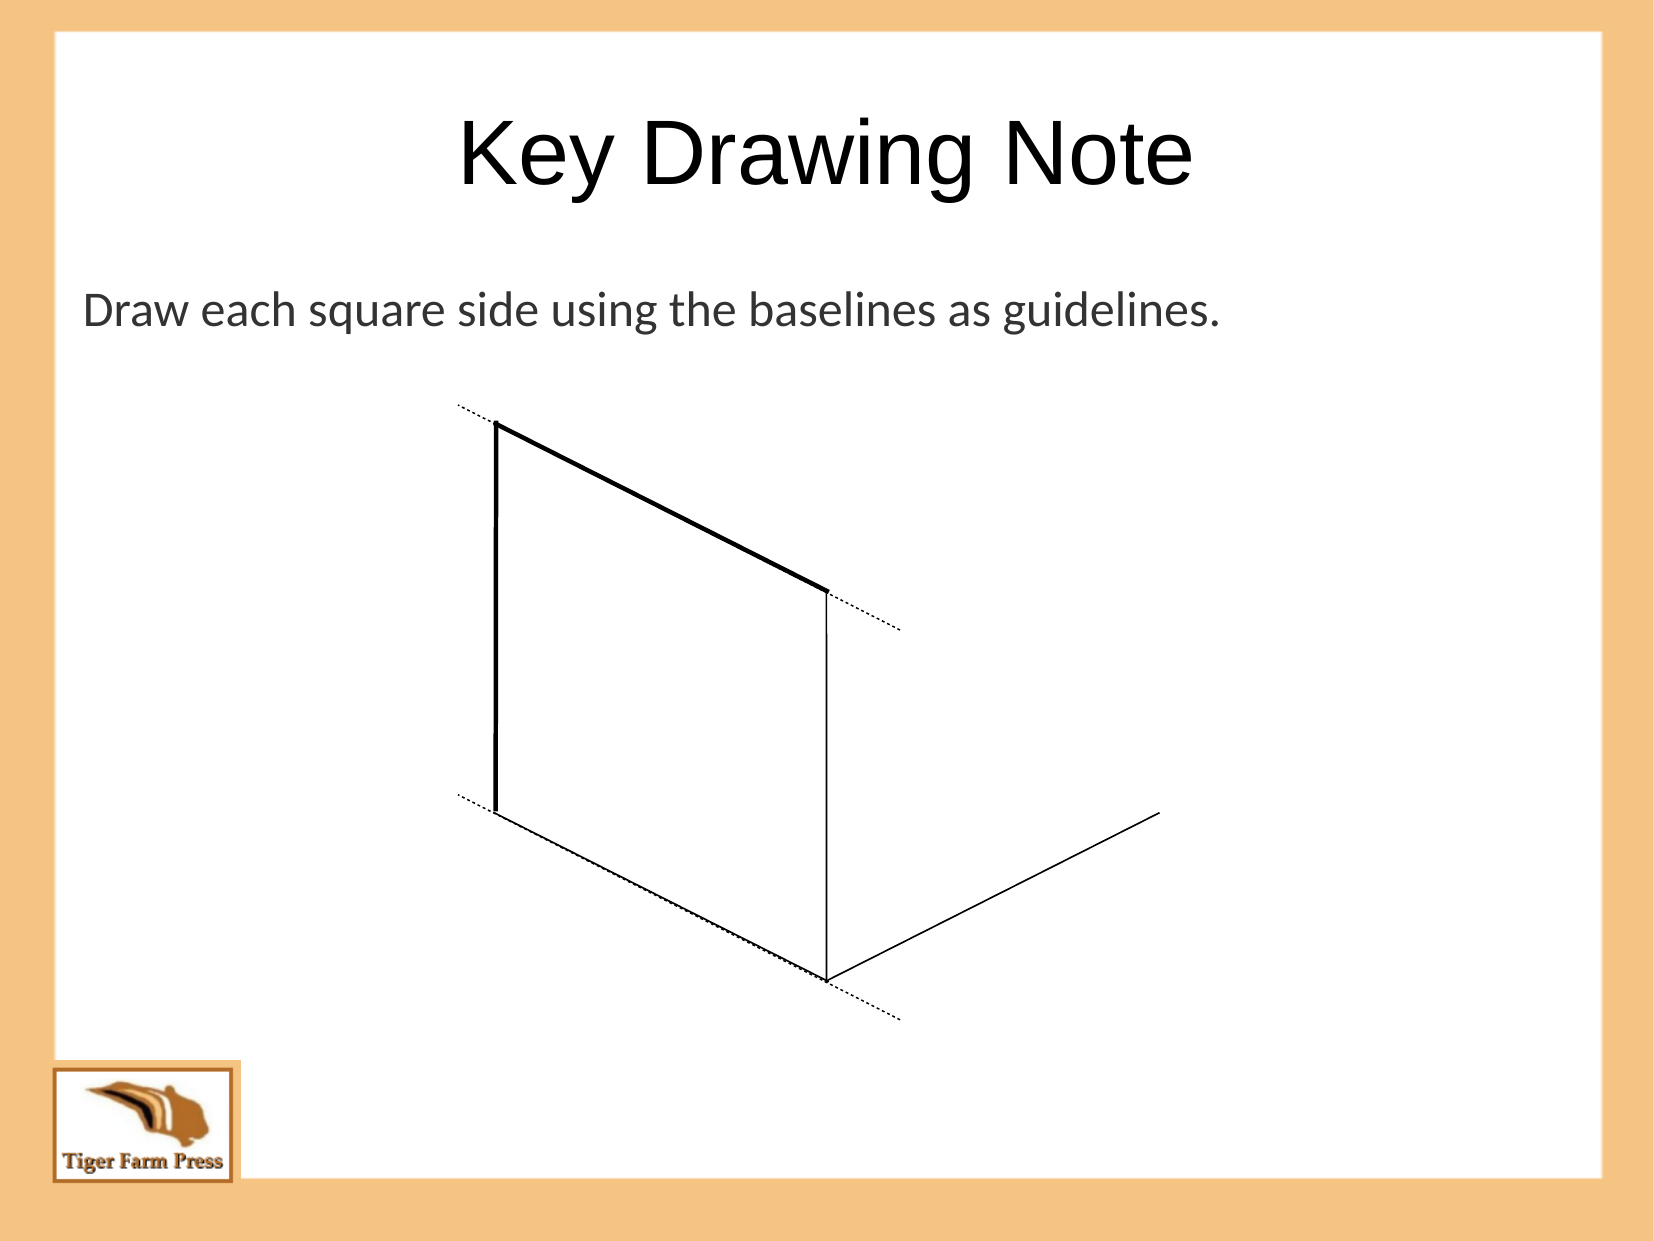

# Key Drawing Note
Draw each square side using the baselines as guidelines.